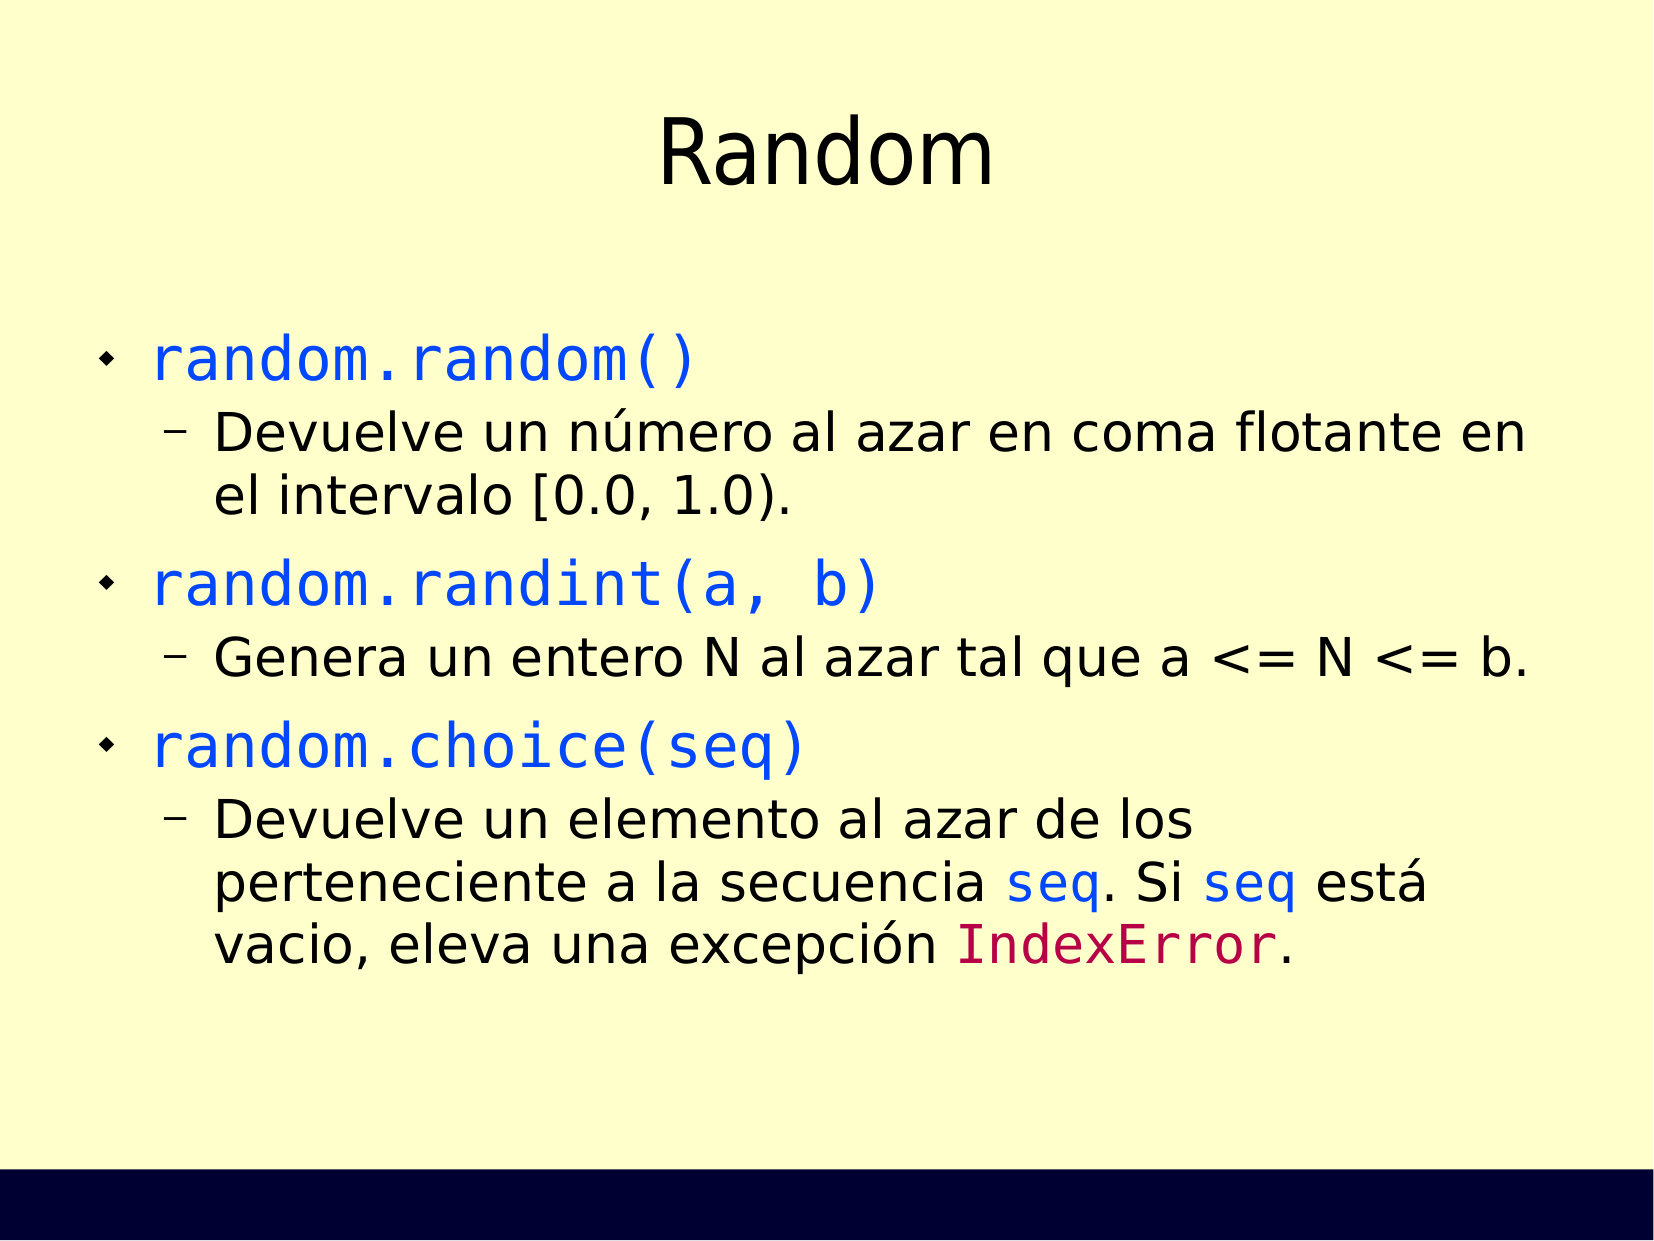

# Random
random.random()
Devuelve un número al azar en coma flotante en el intervalo [0.0, 1.0).
random.randint(a, b)
Genera un entero N al azar tal que a <= N <= b.
random.choice(seq)
Devuelve un elemento al azar de los perteneciente a la secuencia seq. Si seq está vacio, eleva una excepción IndexError.